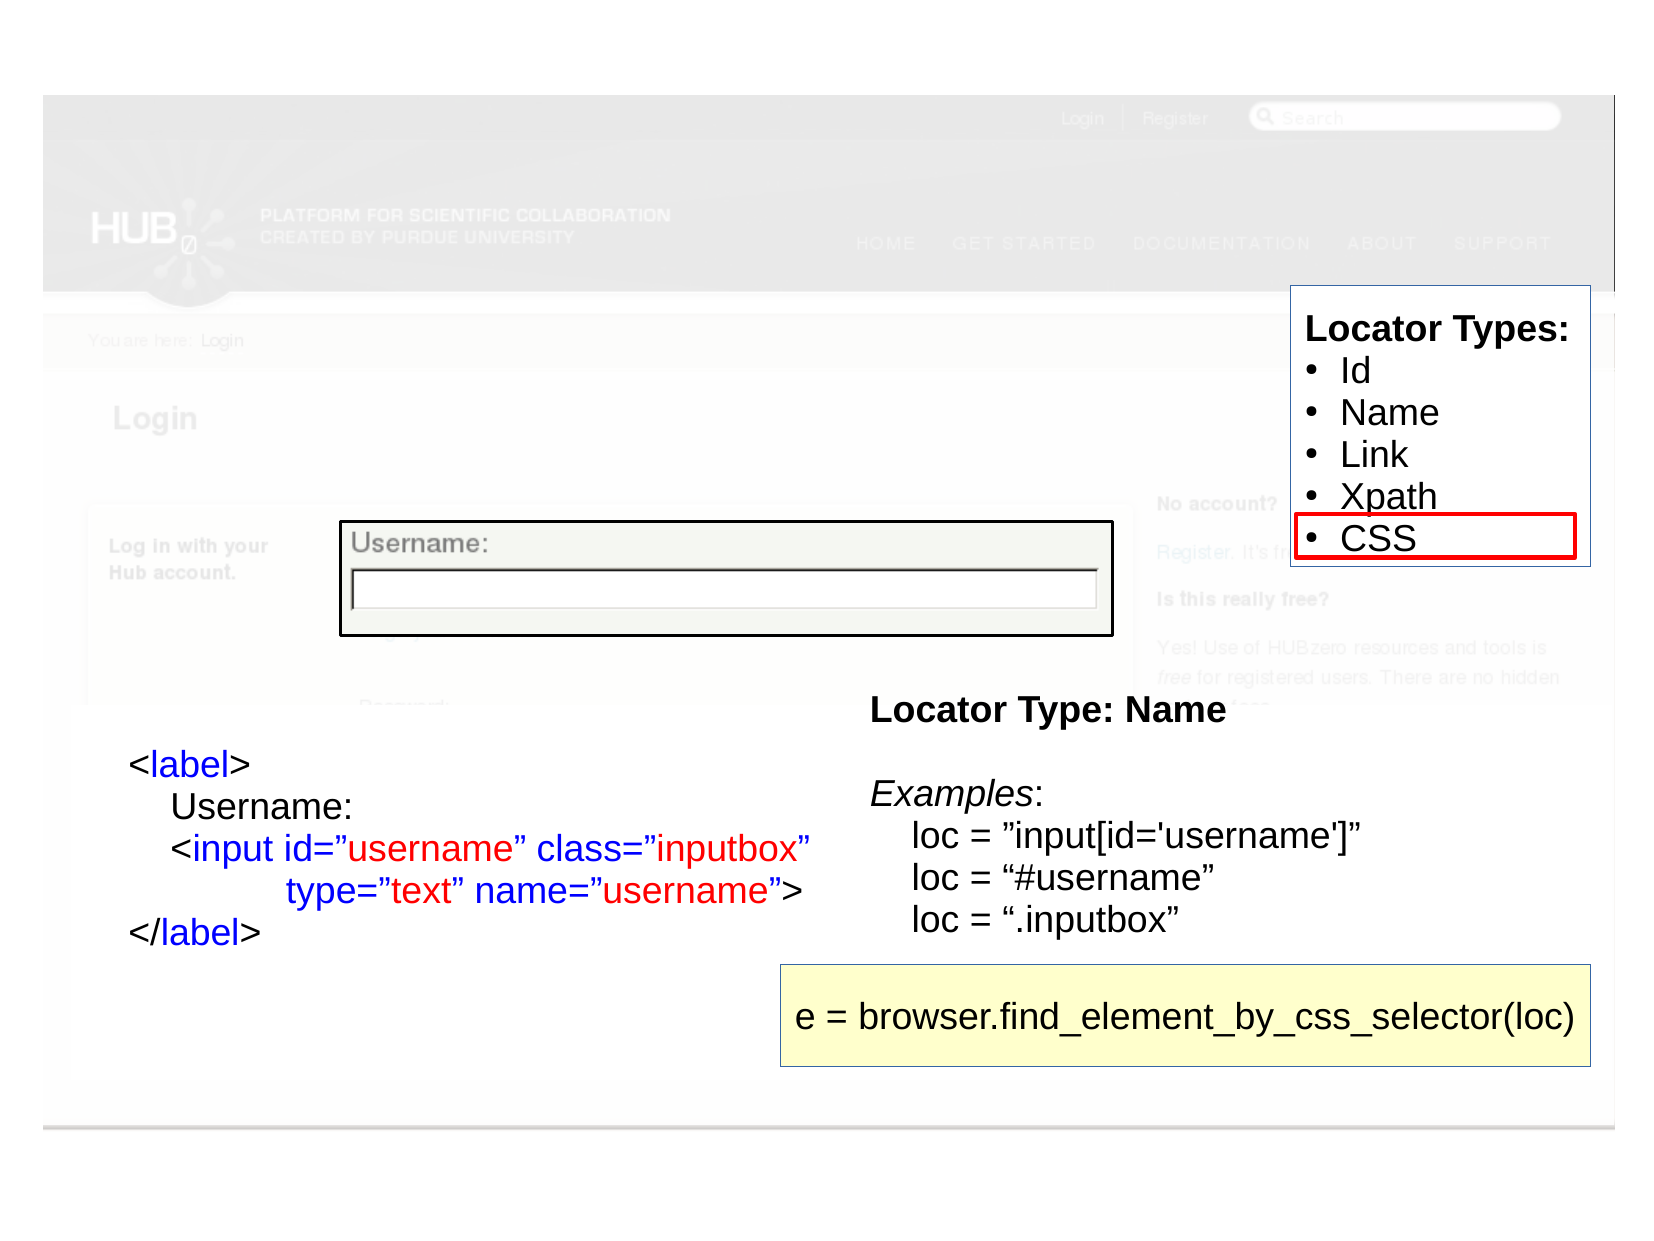

Locator Types:
Id
Name
Link
Xpath
CSS
Locator Type: Name
Examples:
 loc = ”input[id='username']”
 loc = “#username”
 loc = “.inputbox”
<label>
 Username:
 <input id=”username” class=”inputbox”
 type=”text” name=”username”>
</label>
e = browser.find_element_by_css_selector(loc)